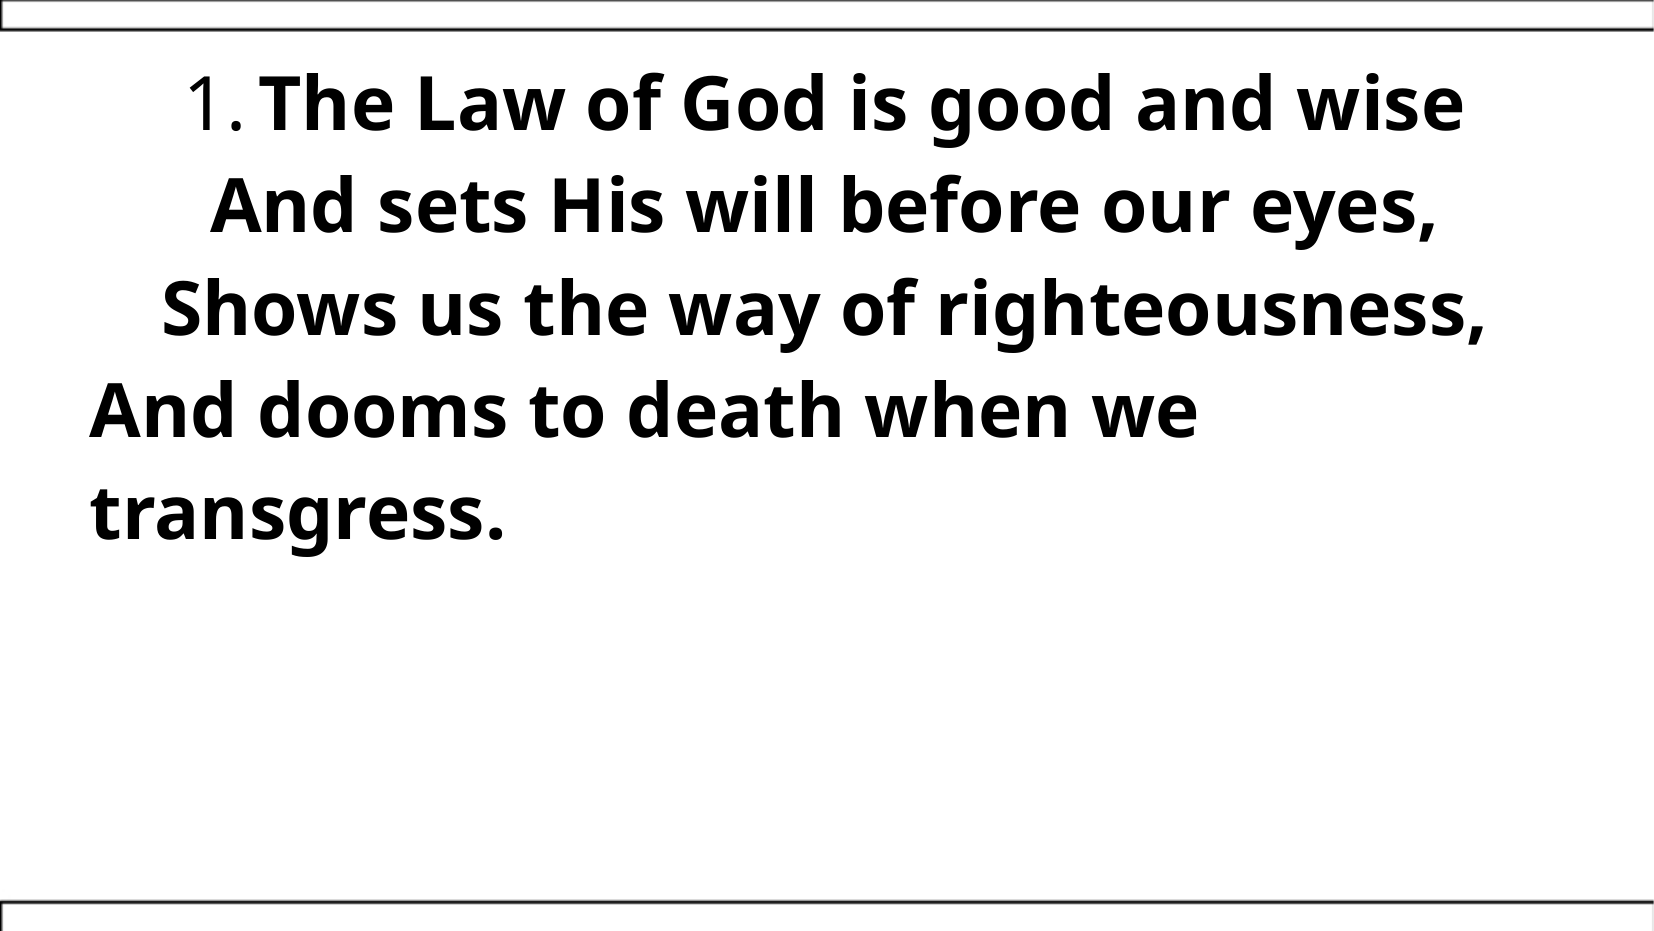

1.	The Law of God is good and wise
And sets His will before our eyes,
Shows us the way of righteousness,
And dooms to death when we transgress.